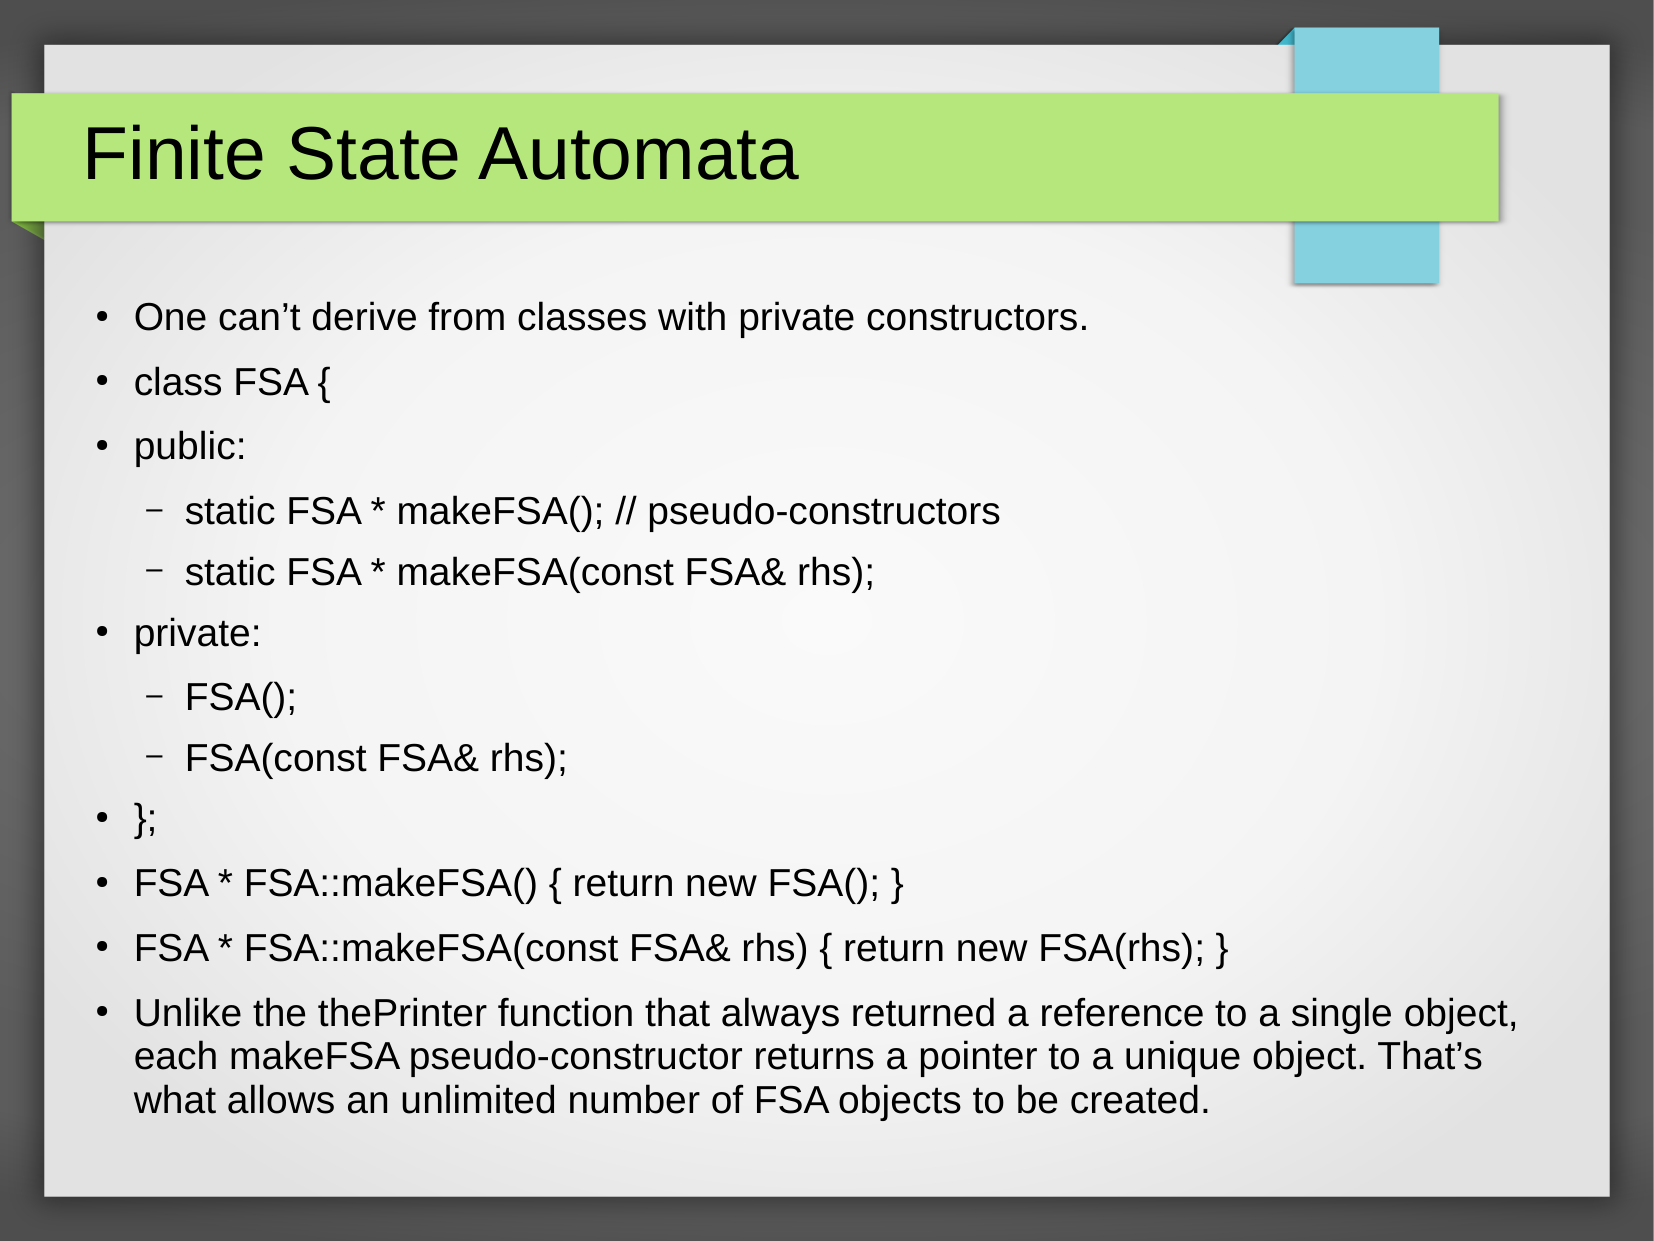

# Finite State Automata
One can’t derive from classes with private constructors.
class FSA {
public:
static FSA * makeFSA(); // pseudo-constructors
static FSA * makeFSA(const FSA& rhs);
private:
FSA();
FSA(const FSA& rhs);
};
FSA * FSA::makeFSA() { return new FSA(); }
FSA * FSA::makeFSA(const FSA& rhs) { return new FSA(rhs); }
Unlike the thePrinter function that always returned a reference to a single object, each makeFSA pseudo-constructor returns a pointer to a unique object. That’s what allows an unlimited number of FSA objects to be created.